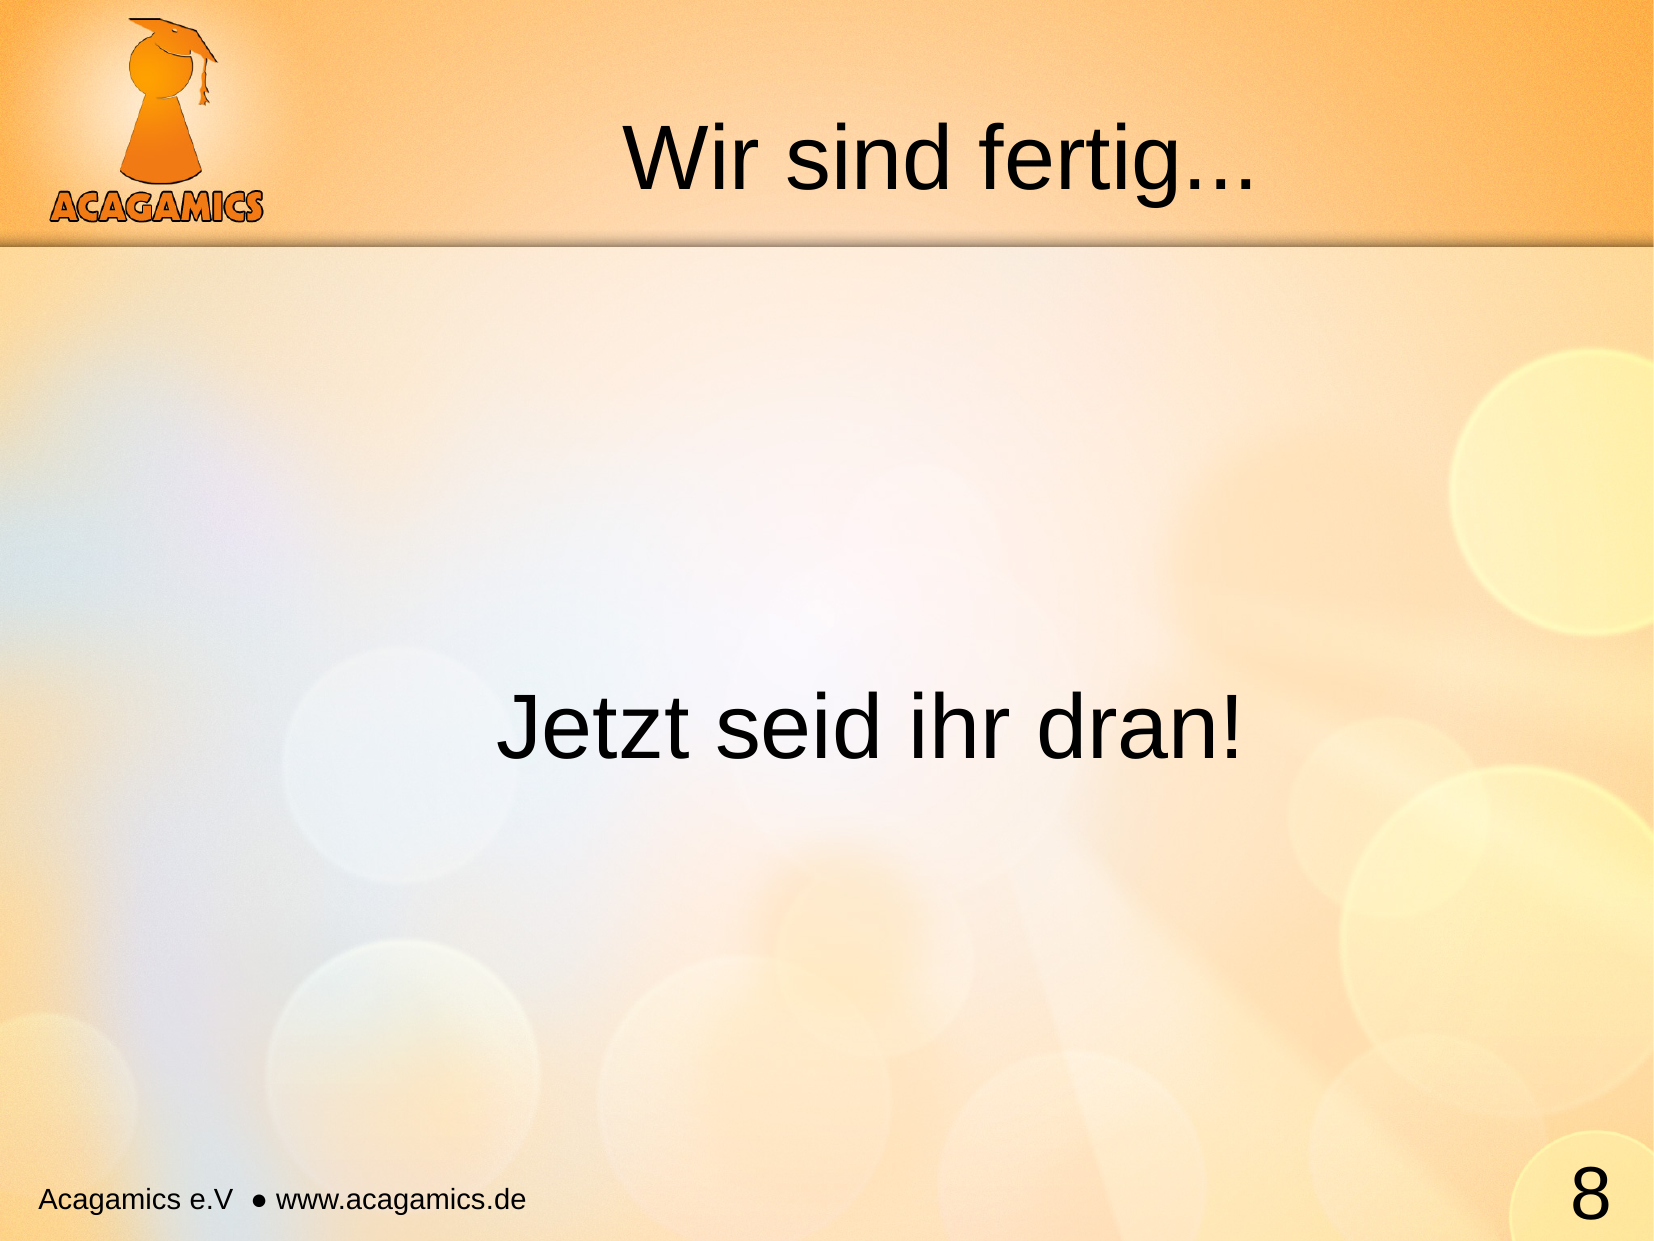

# Wir sind fertig...
Jetzt seid ihr dran!